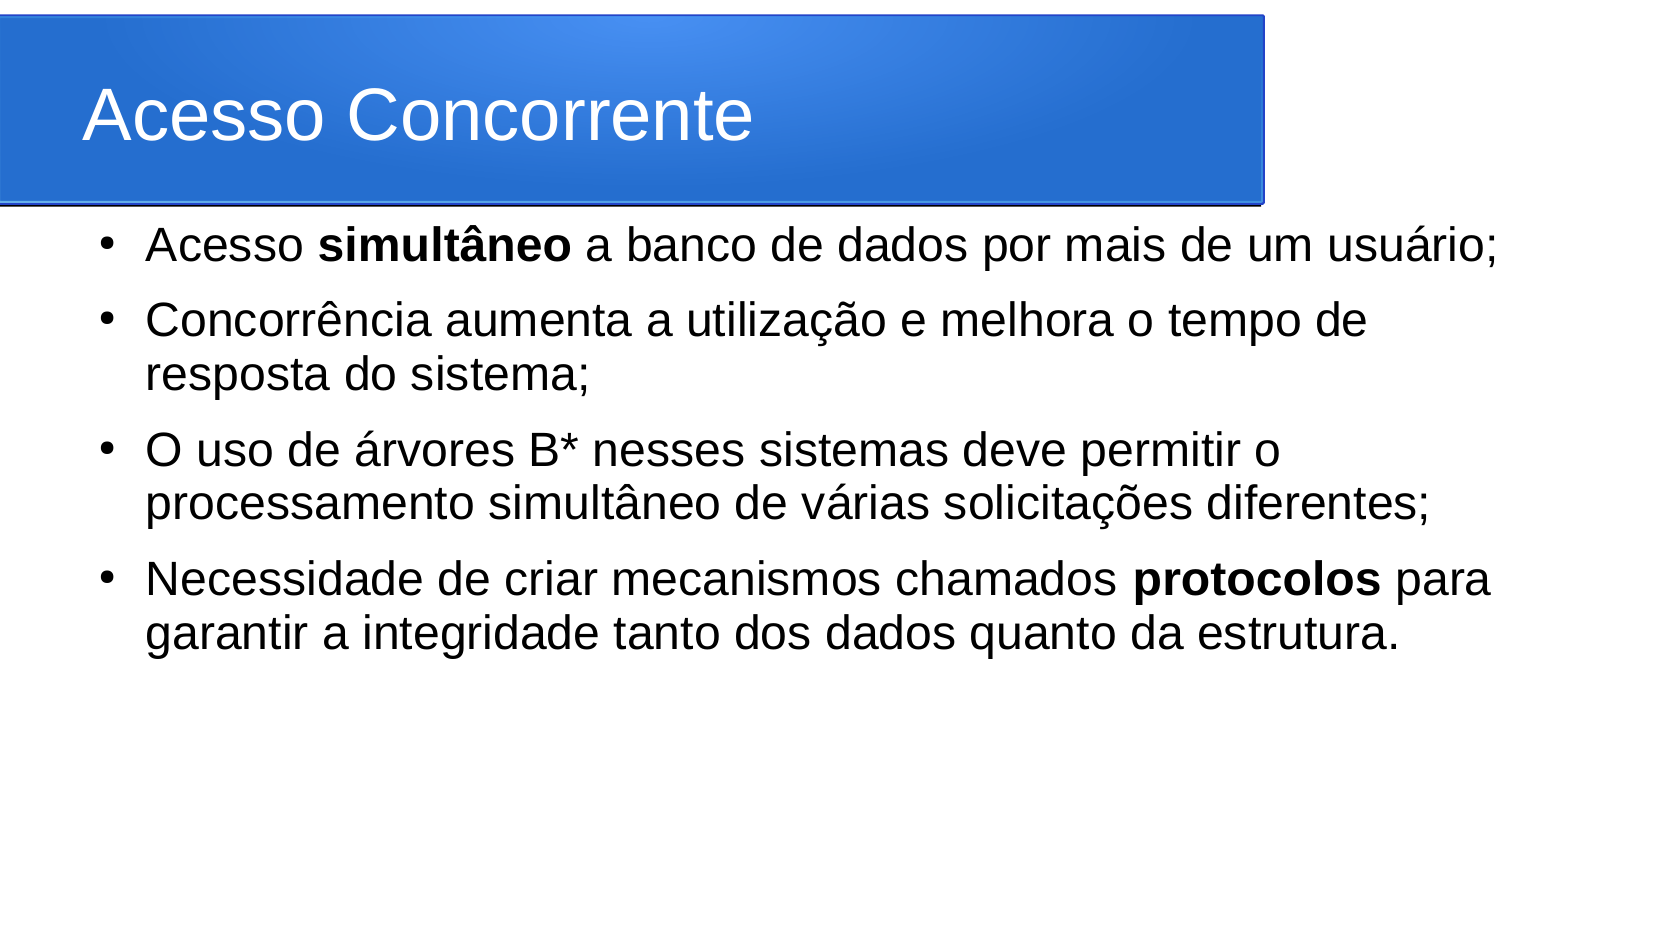

# Acesso Concorrente
Acesso simultâneo a banco de dados por mais de um usuário;
Concorrência aumenta a utilização e melhora o tempo de resposta do sistema;
O uso de árvores B* nesses sistemas deve permitir o processamento simultâneo de várias solicitações diferentes;
Necessidade de criar mecanismos chamados protocolos para garantir a integridade tanto dos dados quanto da estrutura.